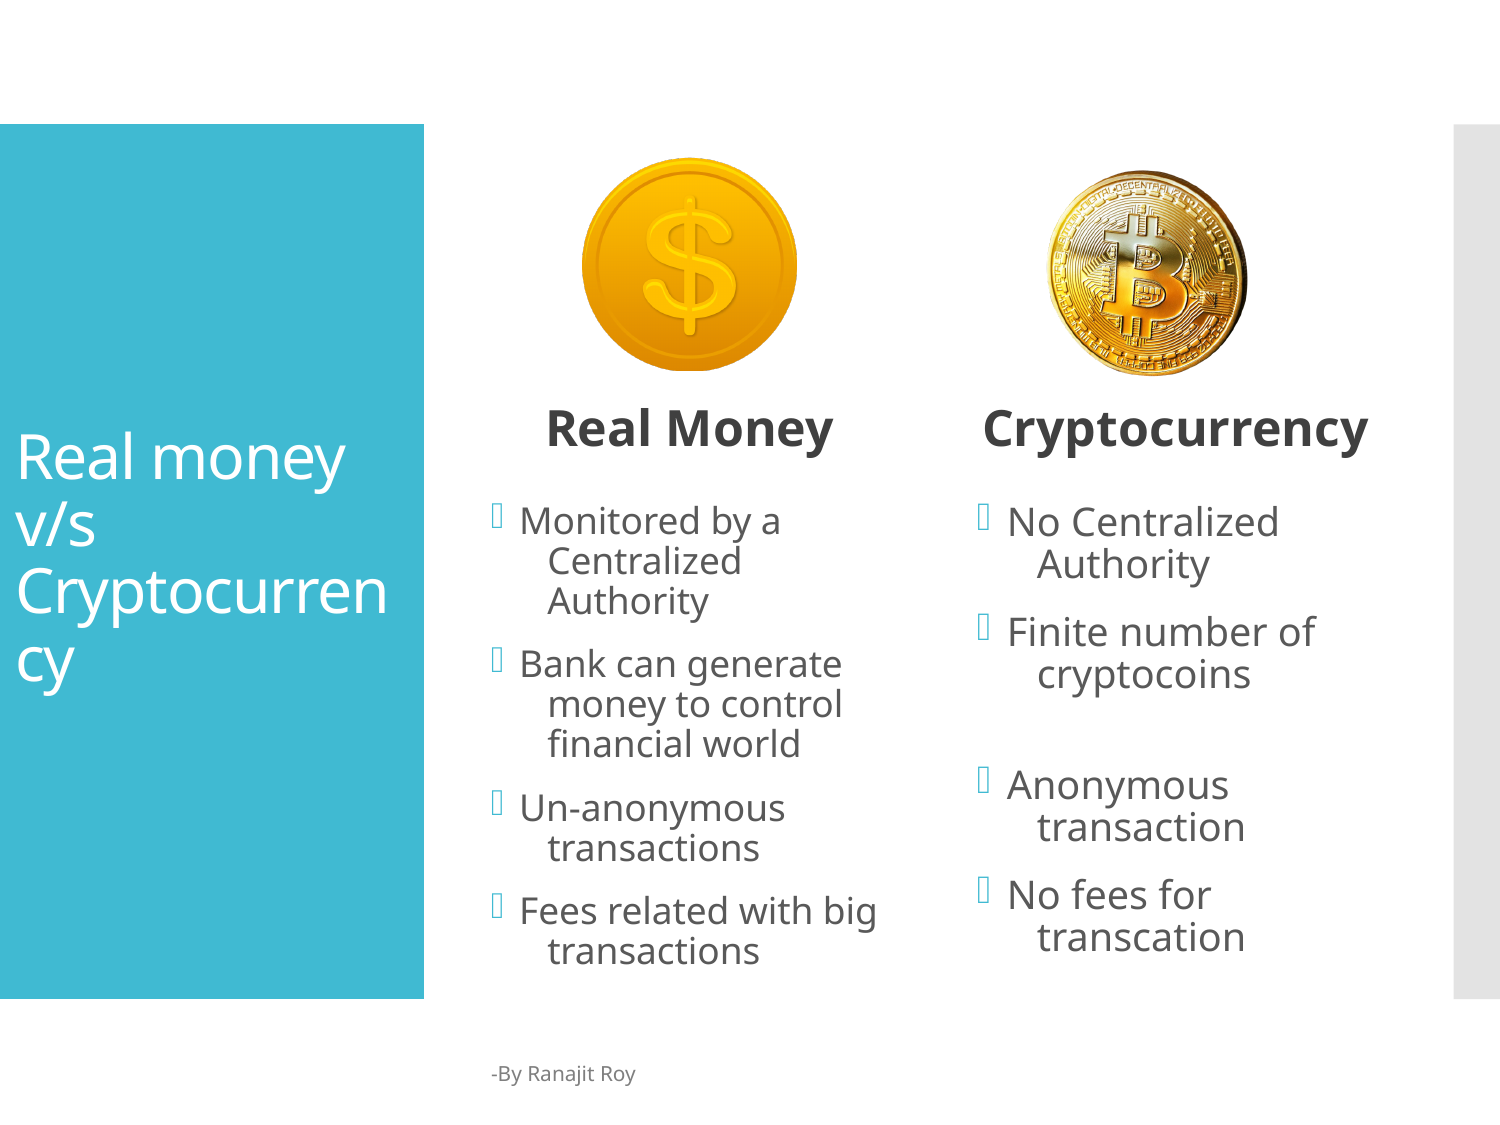

# Real money v/s Cryptocurrency
Real Money
Cryptocurrency
Monitored by a Centralized Authority
Bank can generate money to control financial world
Un-anonymous transactions
Fees related with big transactions
No Centralized Authority
Finite number of cryptocoins
Anonymous transaction
No fees for transcation
-By Ranajit Roy